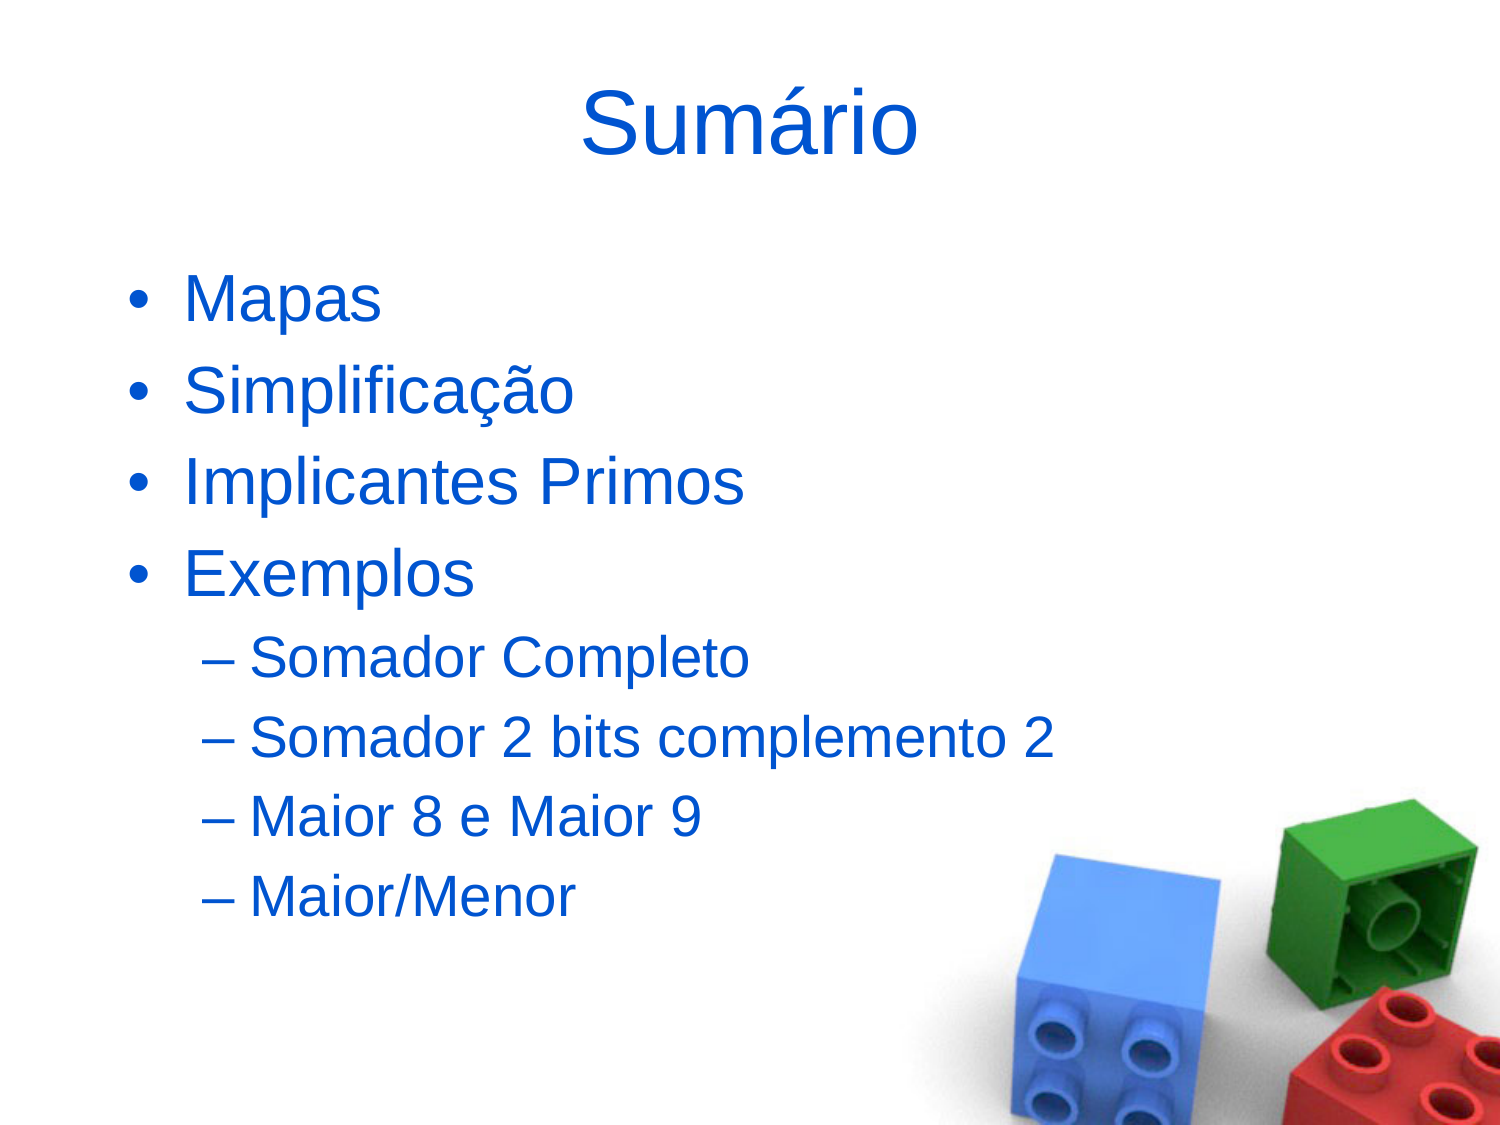

# Sumário
Mapas
Simplificação
Implicantes Primos
Exemplos
Somador Completo
Somador 2 bits complemento 2
Maior 8 e Maior 9
Maior/Menor